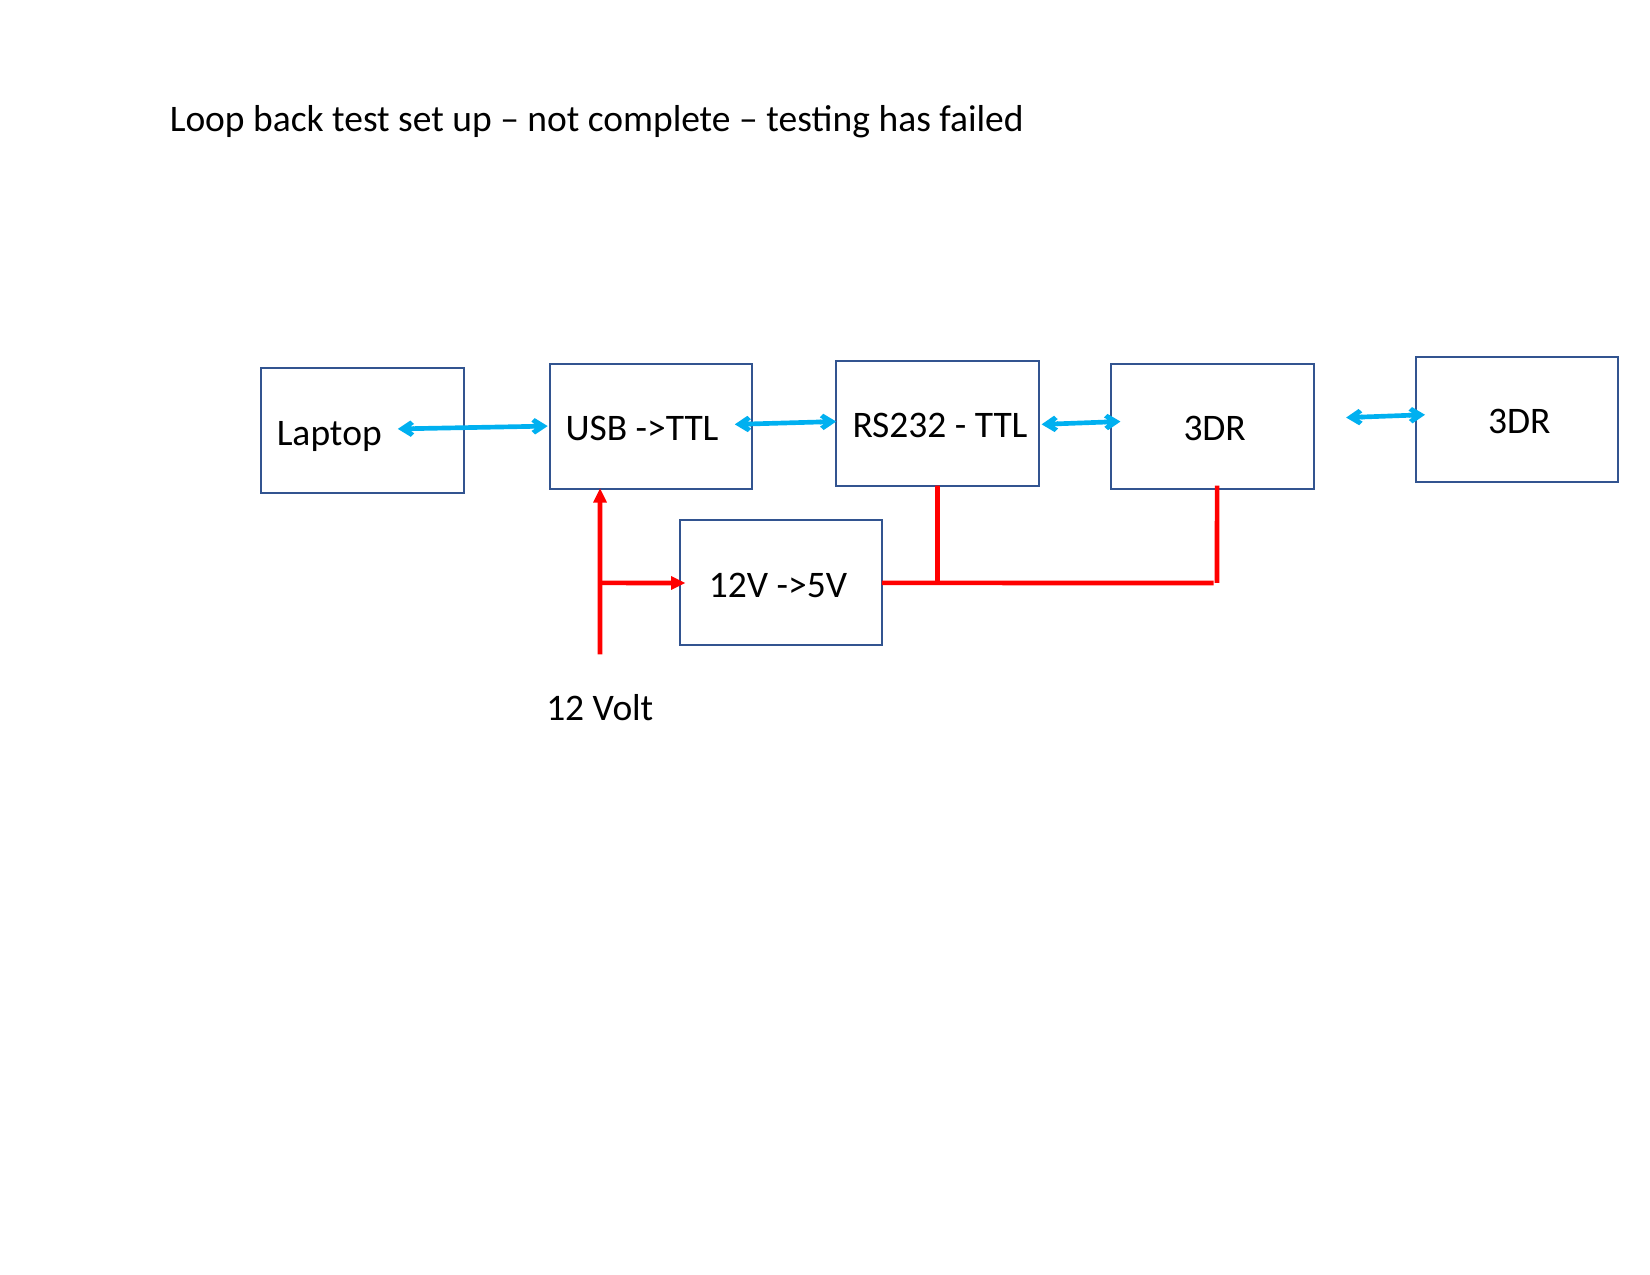

Loop back test set up – not complete – testing has failed
3DR
RS232 - TTL
USB ->TTL
3DR
Laptop
12V ->5V
12 Volt